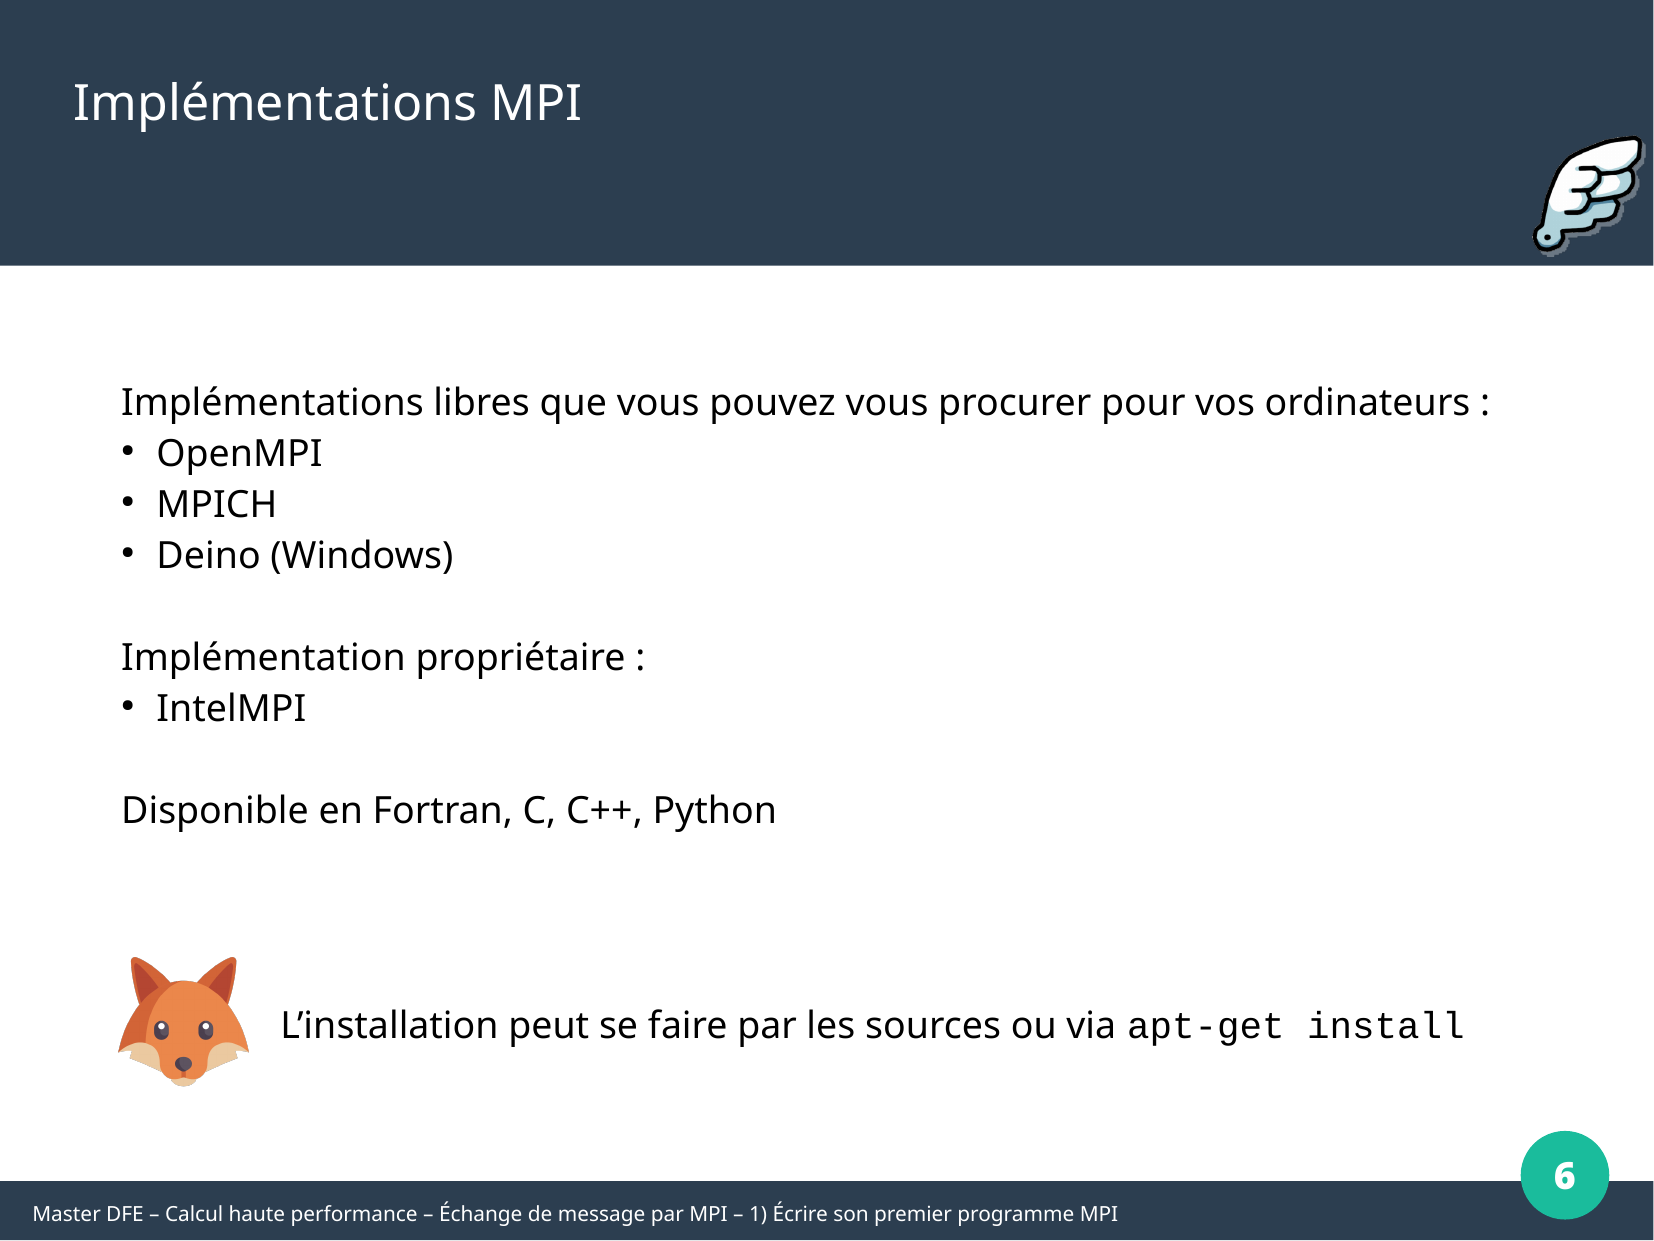

Implémentations MPI
Implémentations libres que vous pouvez vous procurer pour vos ordinateurs :
OpenMPI
MPICH
Deino (Windows)
Implémentation propriétaire :
IntelMPI
Disponible en Fortran, C, C++, Python
L’installation peut se faire par les sources ou via apt-get install
6
Master DFE – Calcul haute performance – Échange de message par MPI – 1) Écrire son premier programme MPI